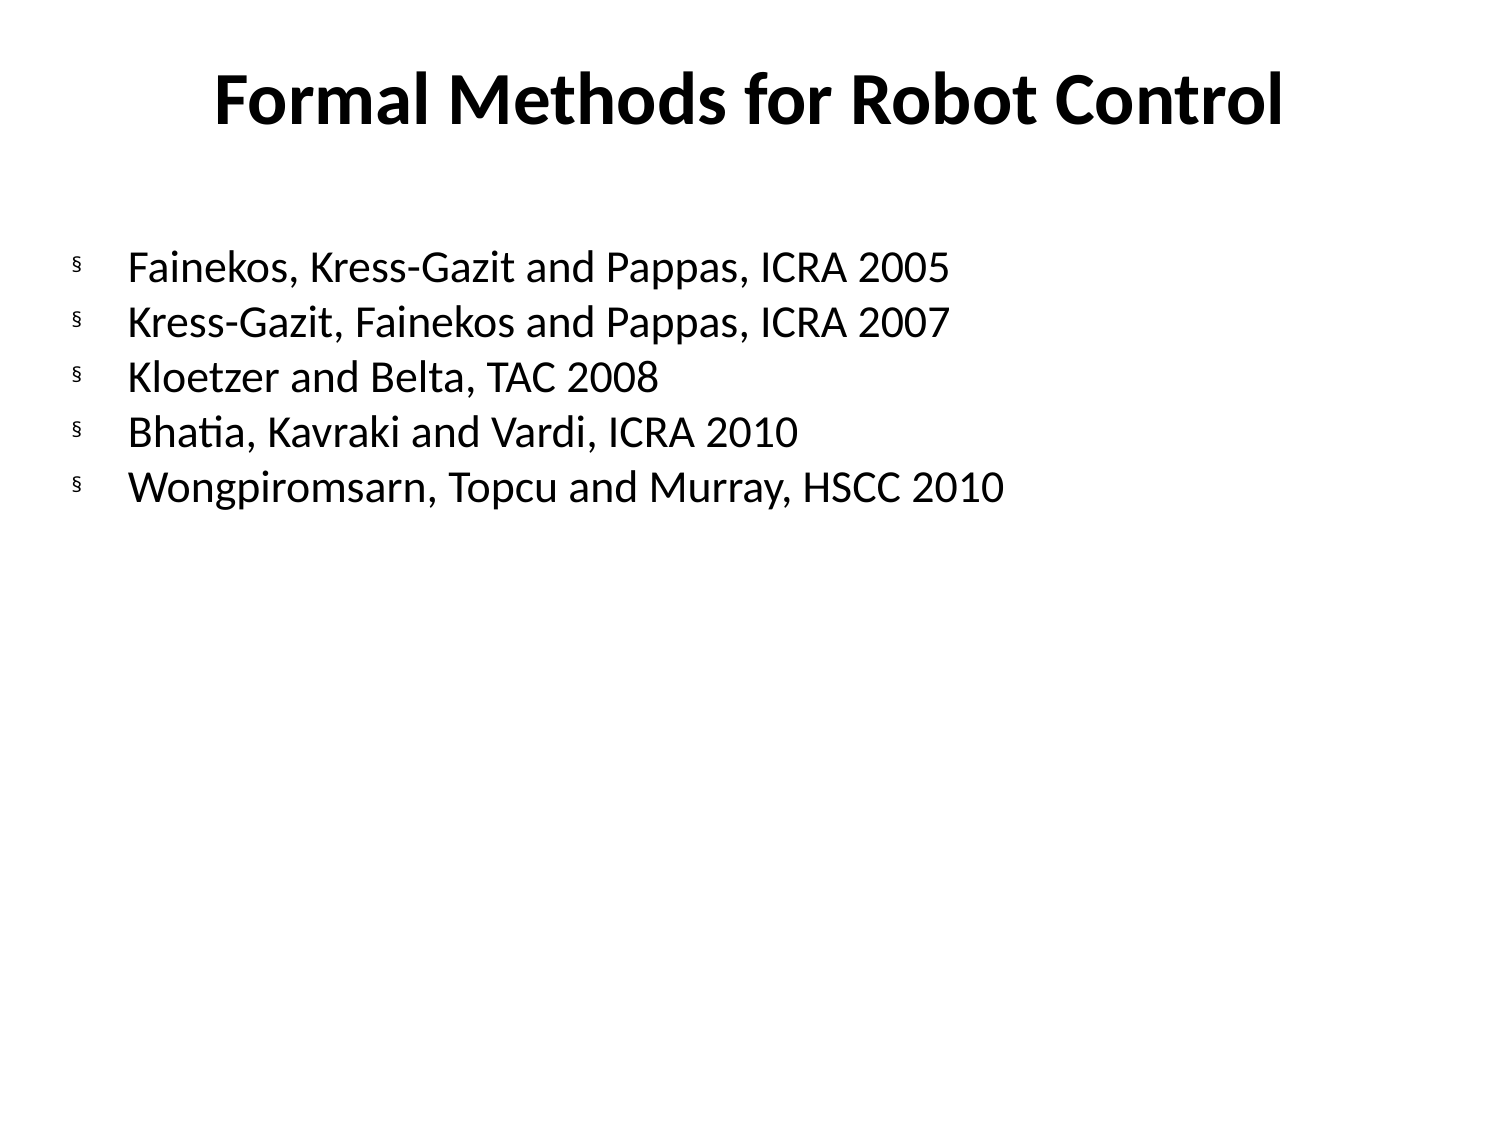

Formal Methods for Robot Control
Fainekos, Kress-Gazit and Pappas, ICRA 2005
Kress-Gazit, Fainekos and Pappas, ICRA 2007
Kloetzer and Belta, TAC 2008
Bhatia, Kavraki and Vardi, ICRA 2010
Wongpiromsarn, Topcu and Murray, HSCC 2010